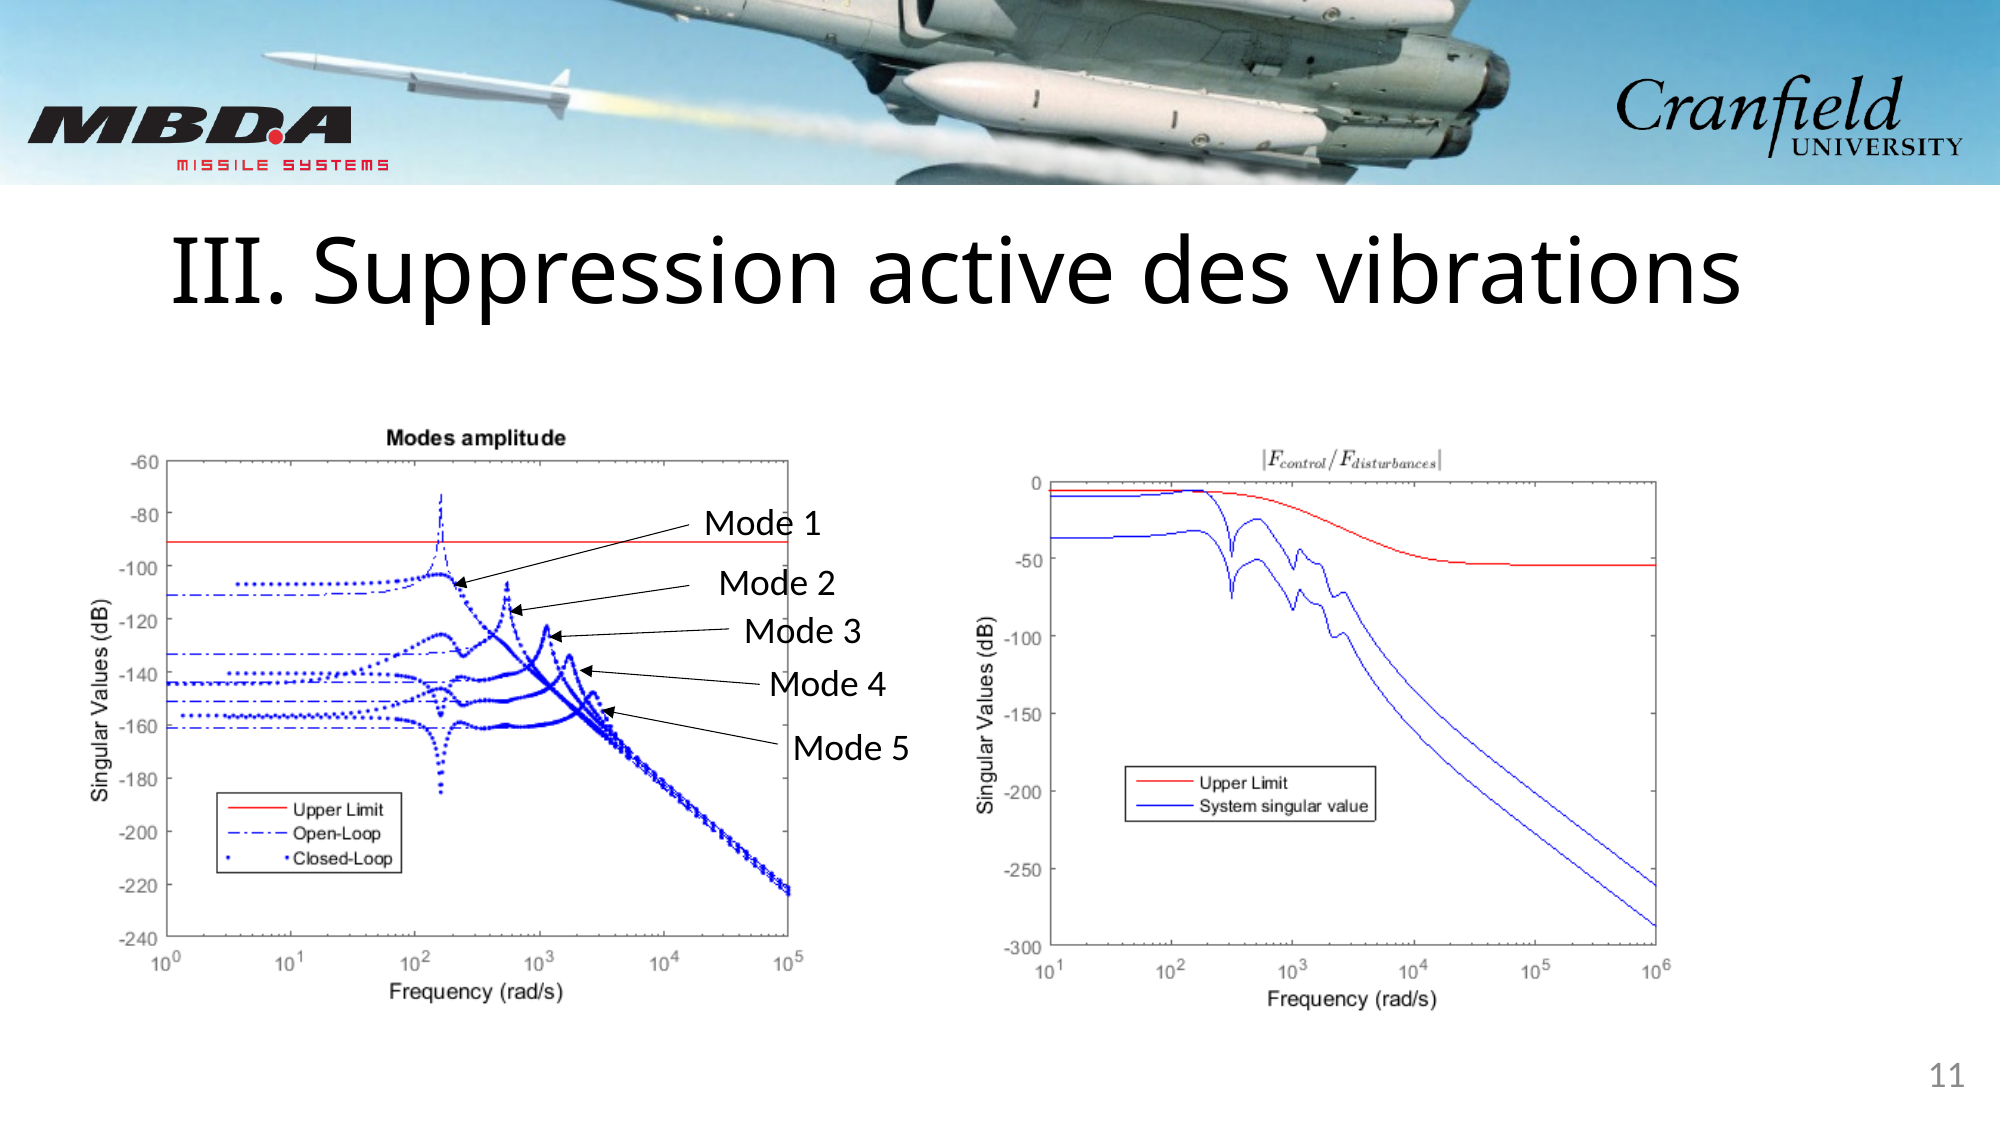

# Suppression active des vibrations
Mode 1
Mode 2
Mode 3
Mode 4
Mode 5